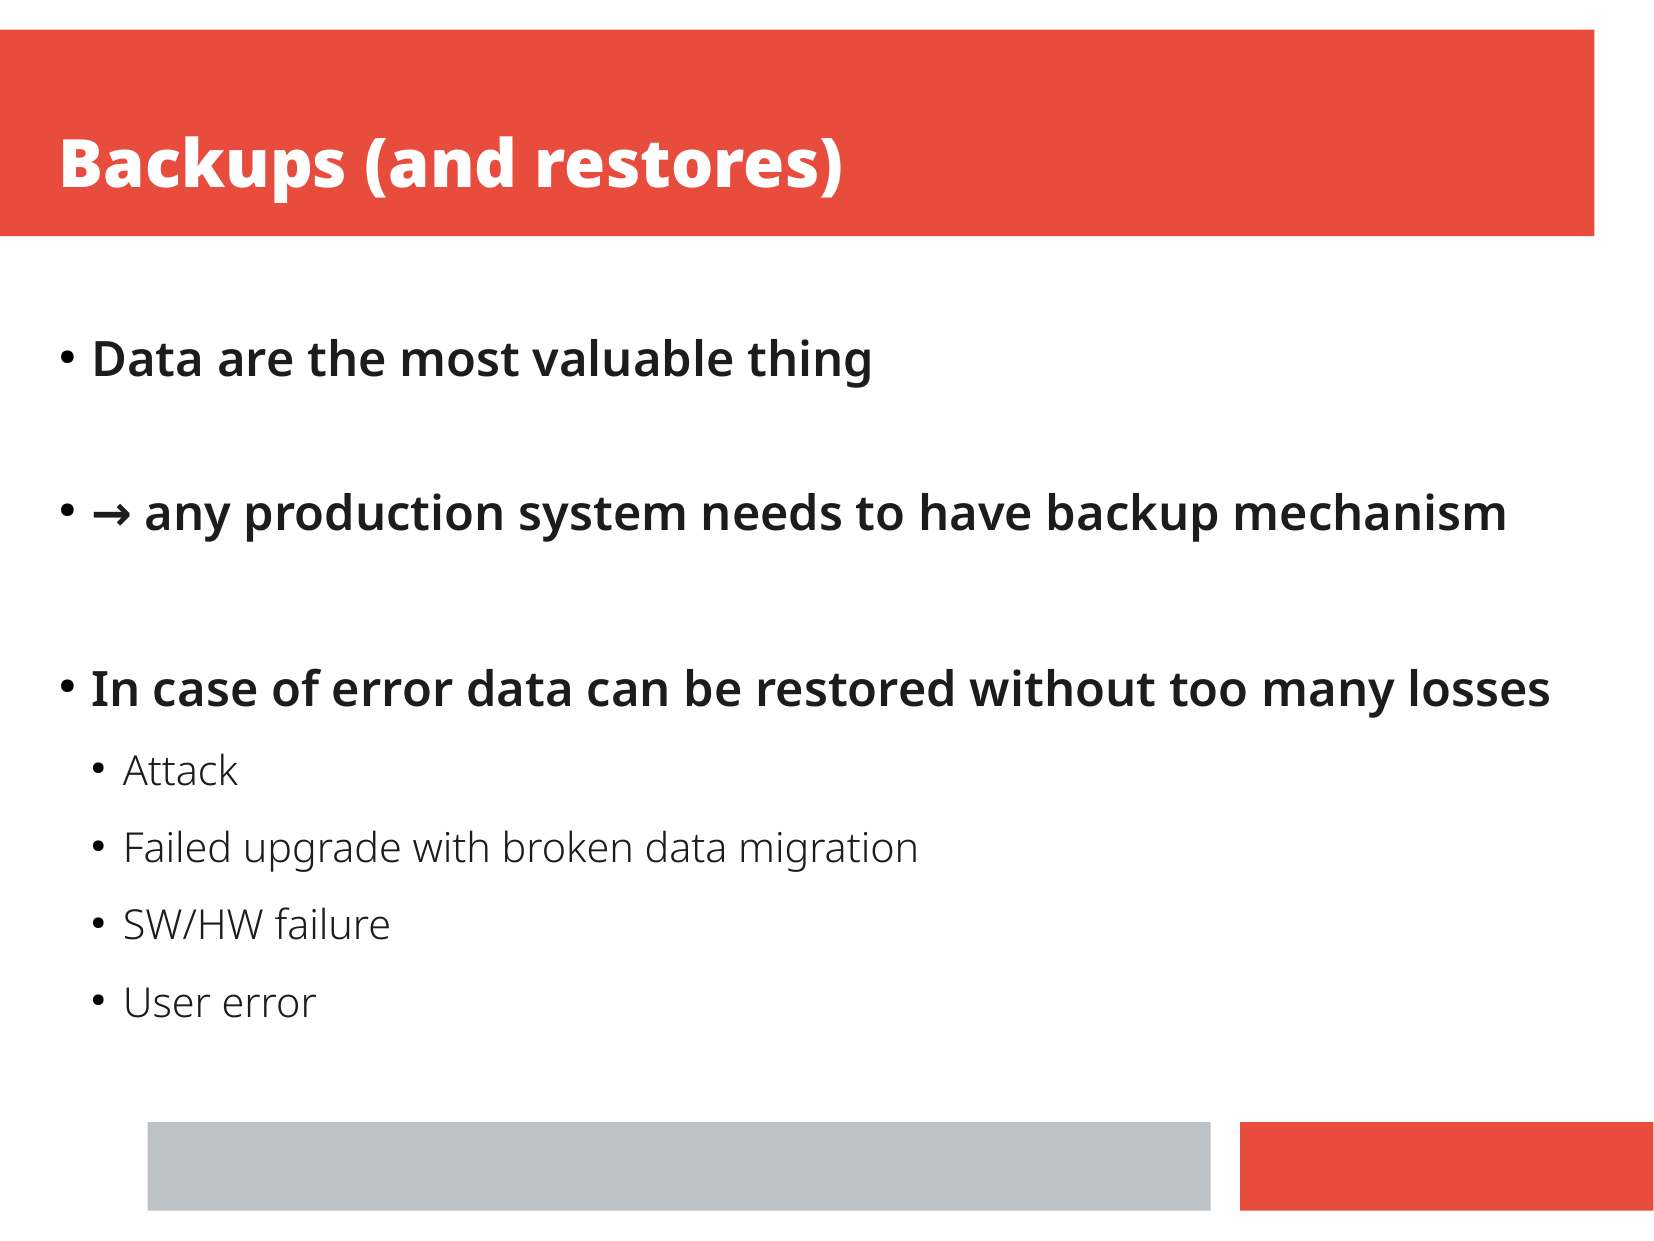

# Backups (and restores)
Data are the most valuable thing
→ any production system needs to have backup mechanism
In case of error data can be restored without too many losses
Attack
Failed upgrade with broken data migration
SW/HW failure
User error